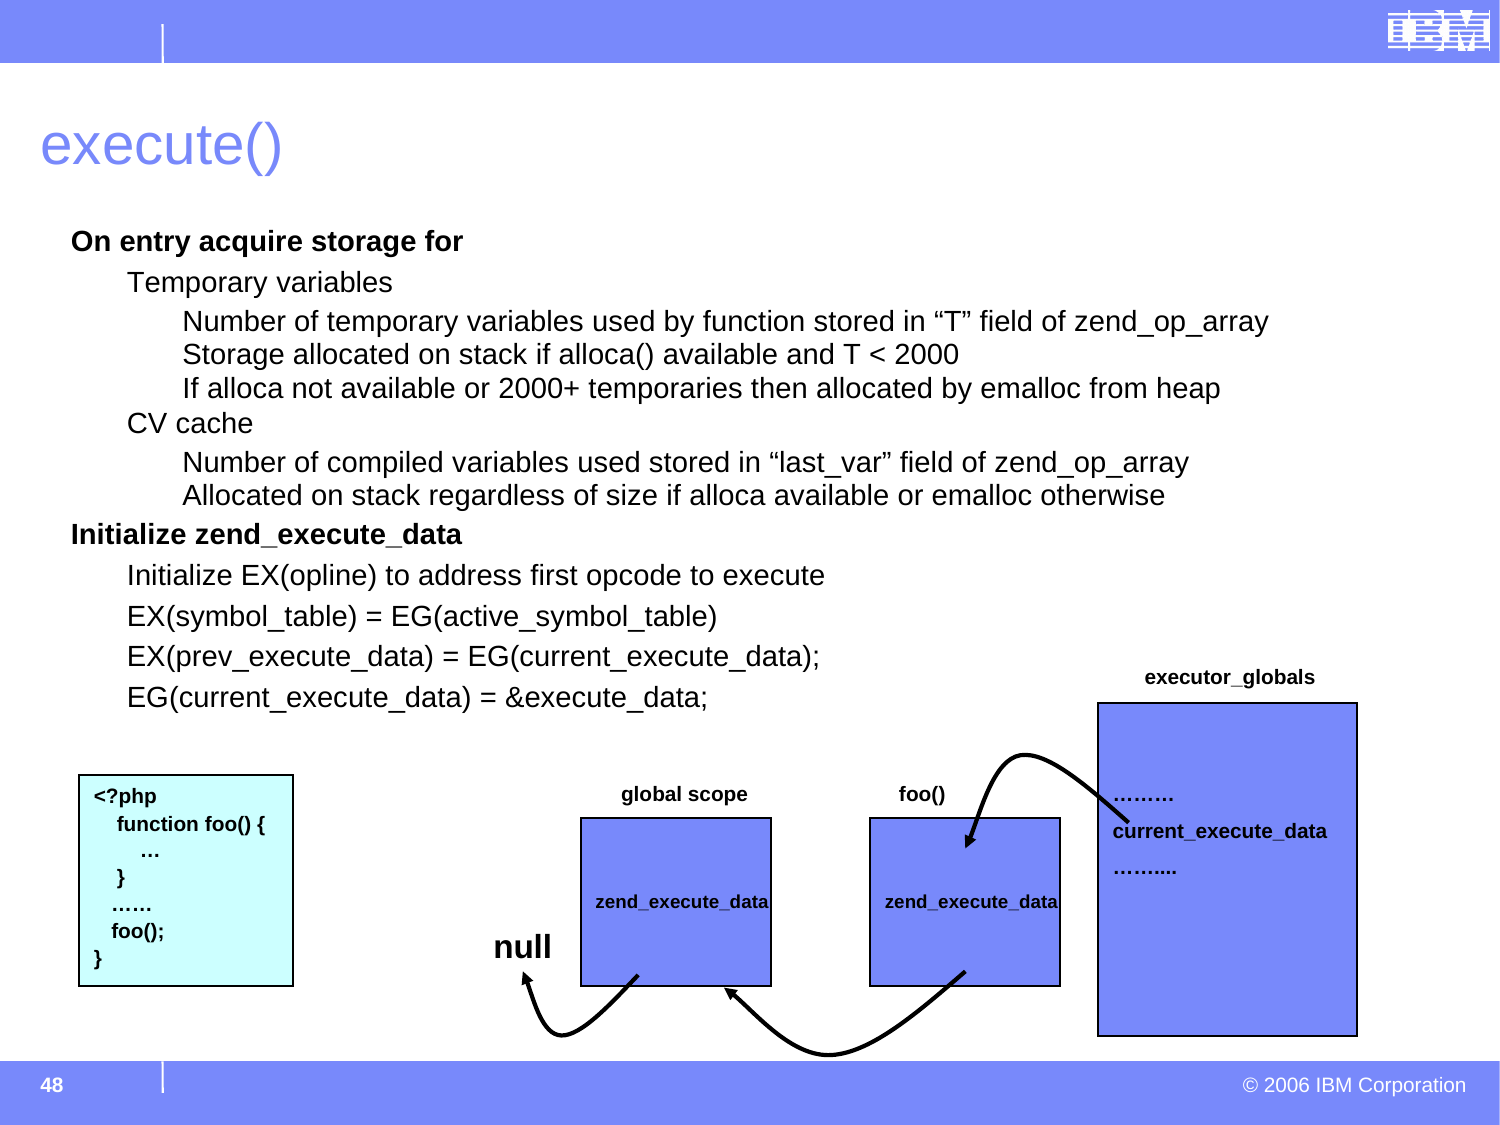

# execute()‏
On entry acquire storage for
Temporary variables
Number of temporary variables used by function stored in “T” field of zend_op_array
Storage allocated on stack if alloca() available and T < 2000
If alloca not available or 2000+ temporaries then allocated by emalloc from heap
CV cache
Number of compiled variables used stored in “last_var” field of zend_op_array
Allocated on stack regardless of size if alloca available or emalloc otherwise
Initialize zend_execute_data
Initialize EX(opline) to address first opcode to execute
EX(symbol_table) = EG(active_symbol_table)‏
EX(prev_execute_data) = EG(current_execute_data);
EG(current_execute_data) = &execute_data;
executor_globals
………
current_execute_data
……....
<?php
 function foo() {
 …
 }
 ……
 foo();
}
global scope
foo()‏
zend_execute_data
zend_execute_data
null
48